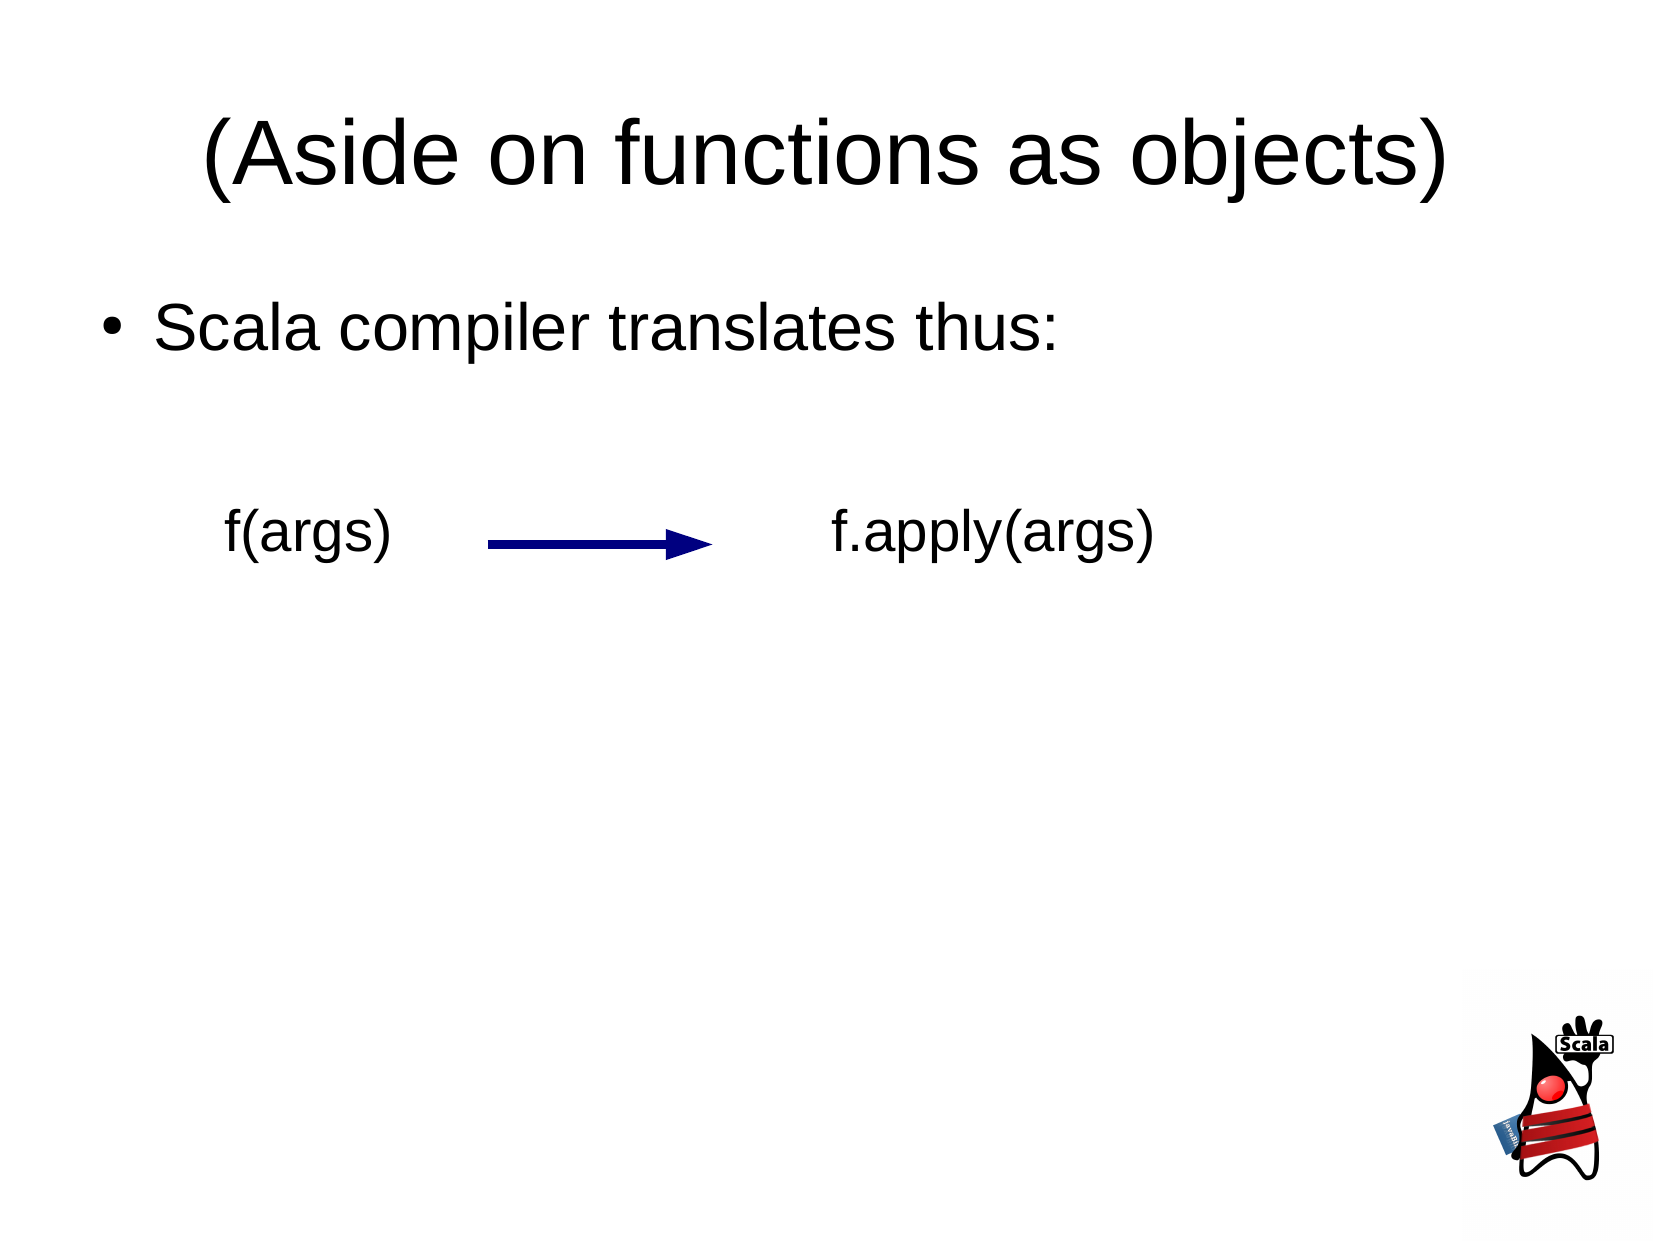

# (Aside on functions as objects)
Scala compiler translates thus:
f(args) f.apply(args)